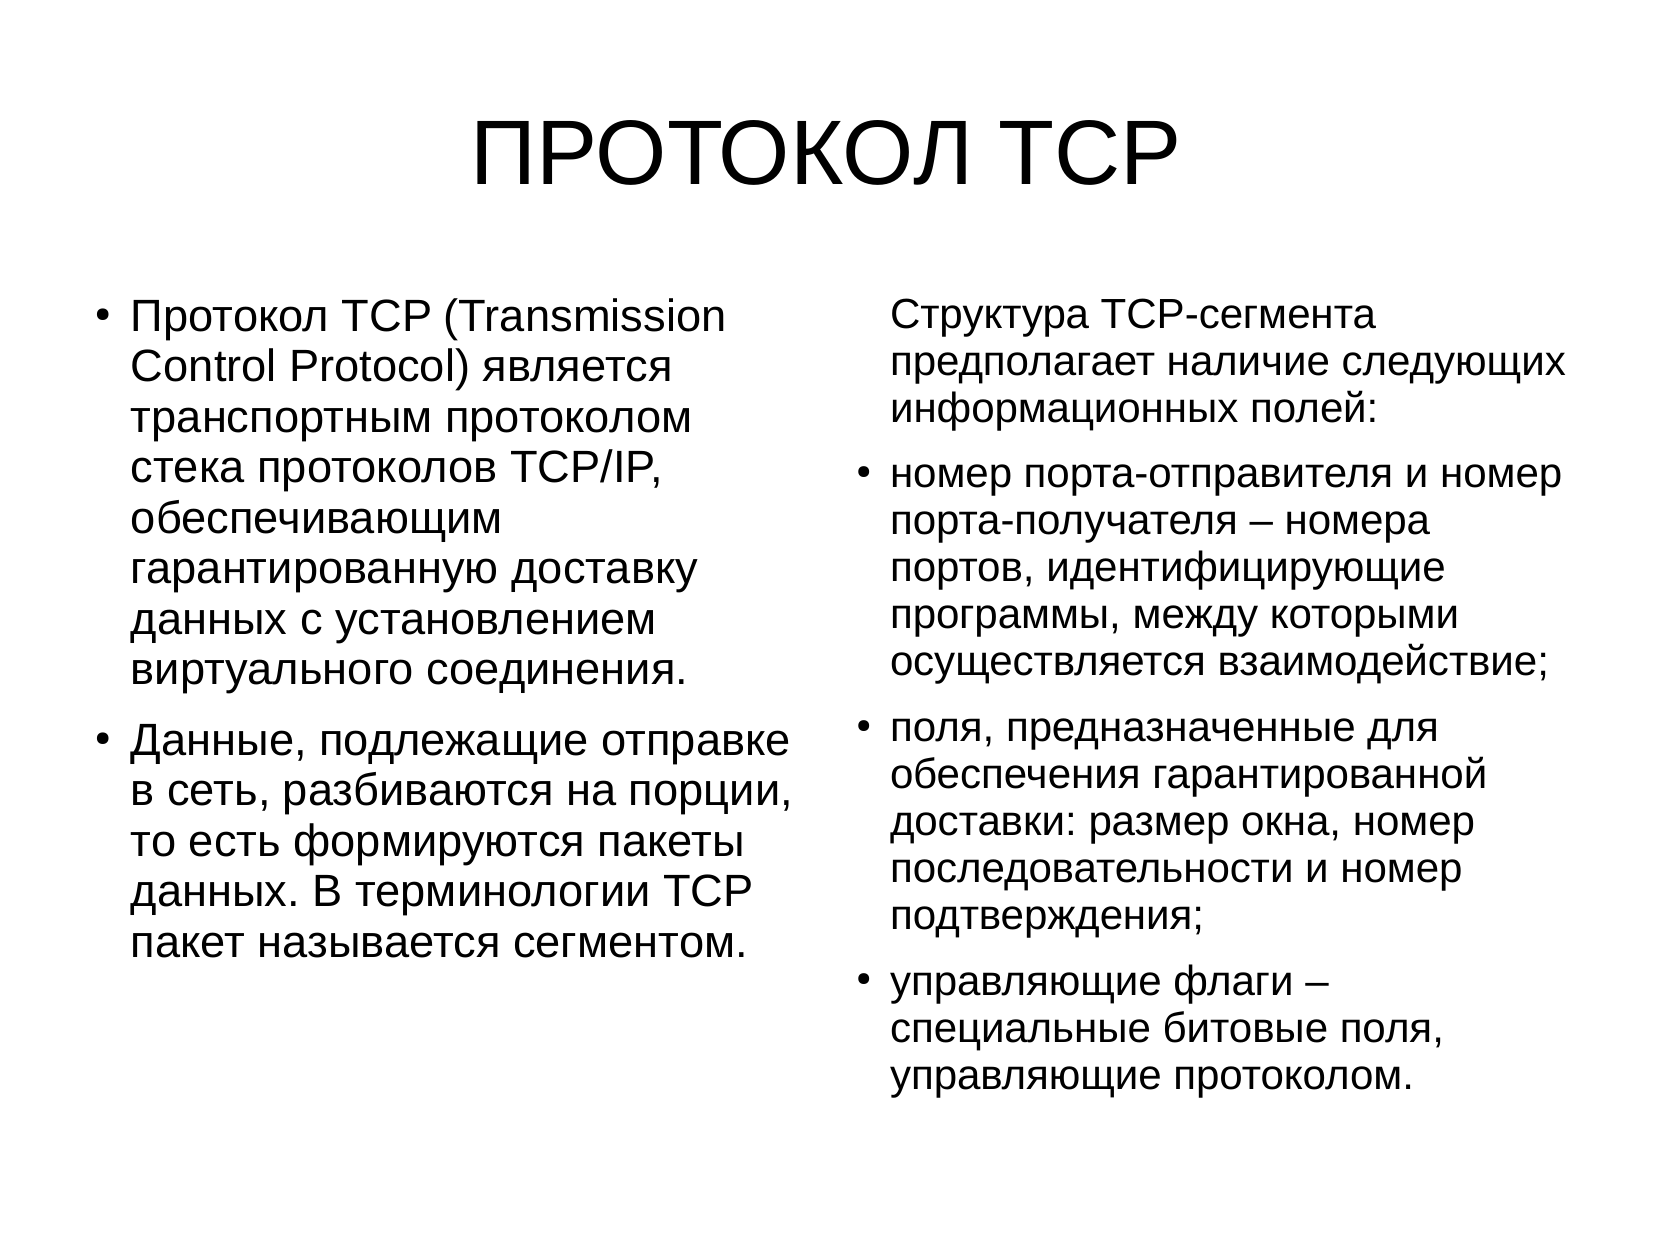

# ПРОТОКОЛ TCP
Протокол TCP (Transmission Control Protocol) является транспортным протоколом стека протоколов TCP/IP, обеспечивающим гарантированную доставку данных с установлением виртуального соединения.
Данные, подлежащие отправке в сеть, разбиваются на порции, то есть формируются пакеты данных. В терминологии TCP пакет называется сегментом.
Структура TCP-сегмента предполагает наличие следующих информационных полей:
номер порта-отправителя и номер порта-получателя – номера портов, идентифицирующие программы, между которыми осуществляется взаимодействие;
поля, предназначенные для обеспечения гарантированной доставки: размер окна, номер последовательности и номер подтверждения;
управляющие флаги – специальные битовые поля, управляющие протоколом.